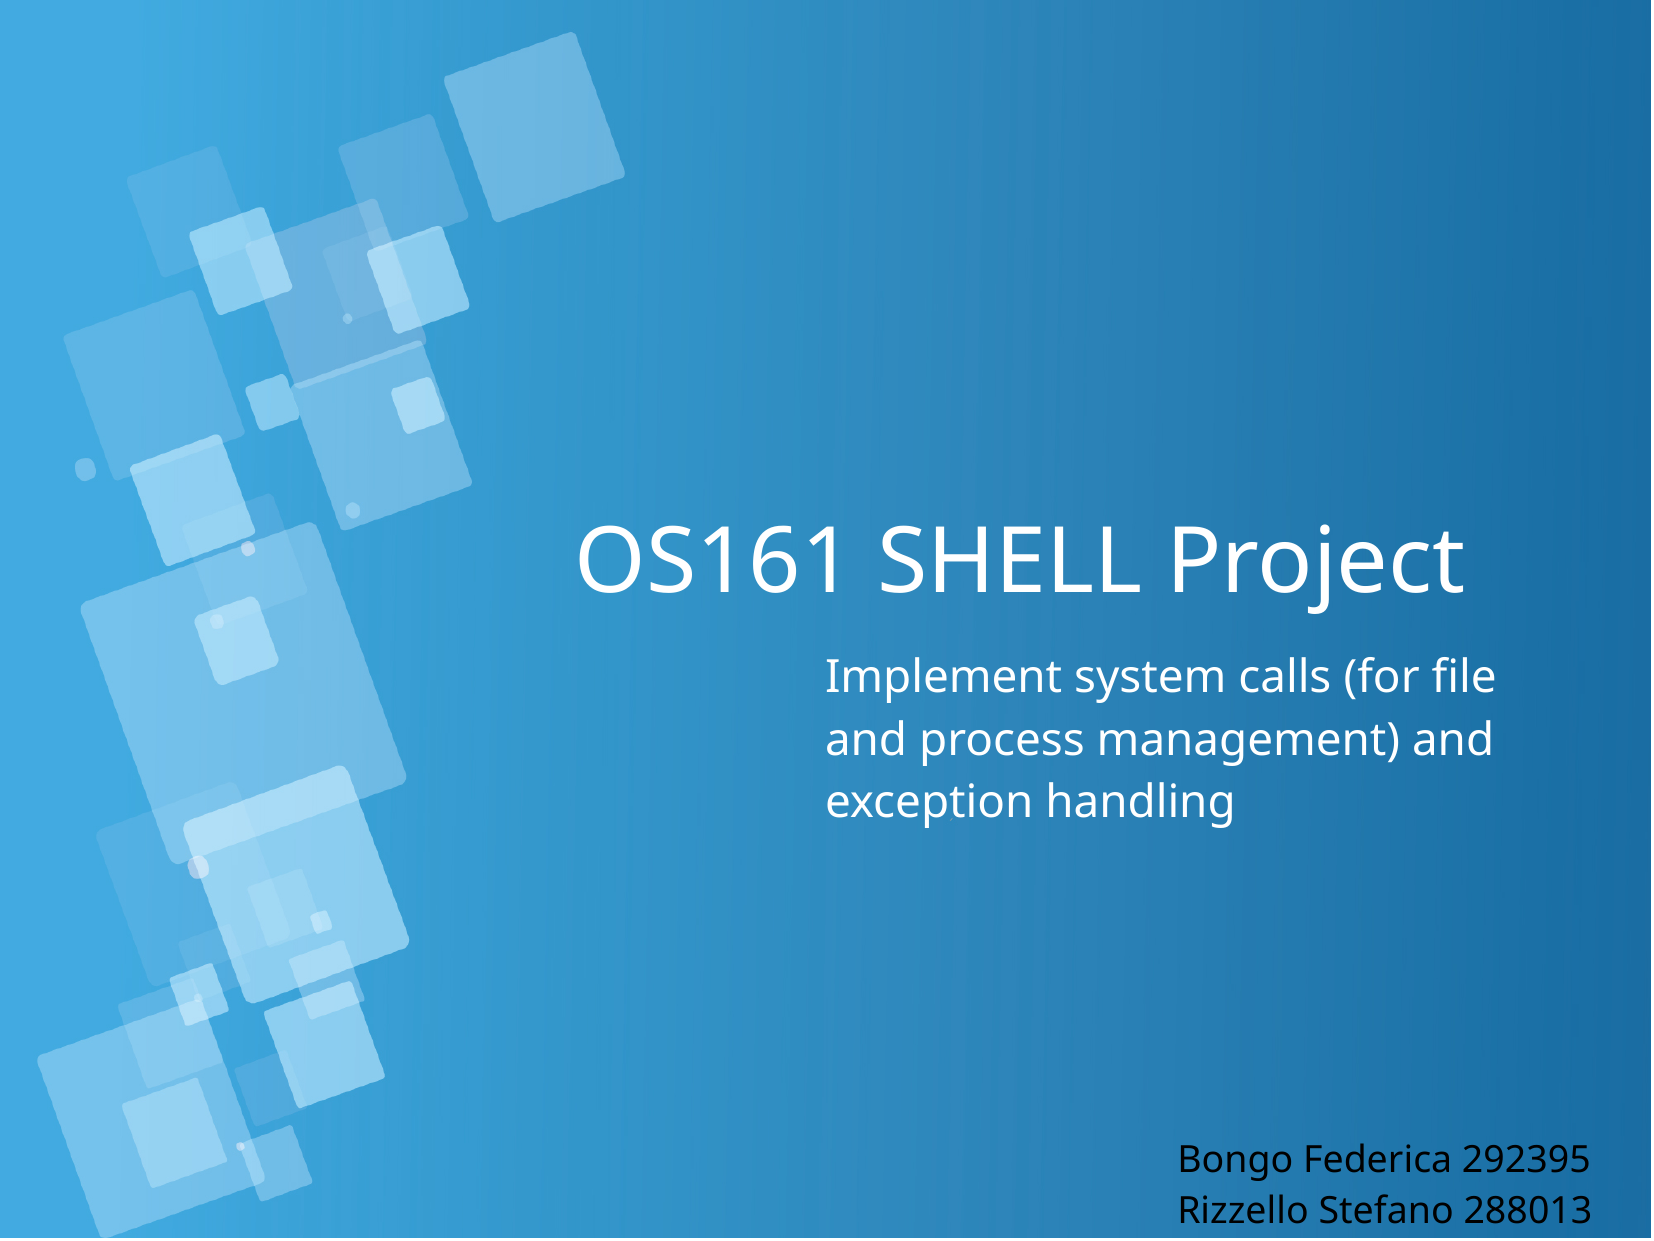

# OS161 SHELL Project
Implement system calls (for file and process management) and exception handling
Bongo Federica 292395
Rizzello Stefano 288013